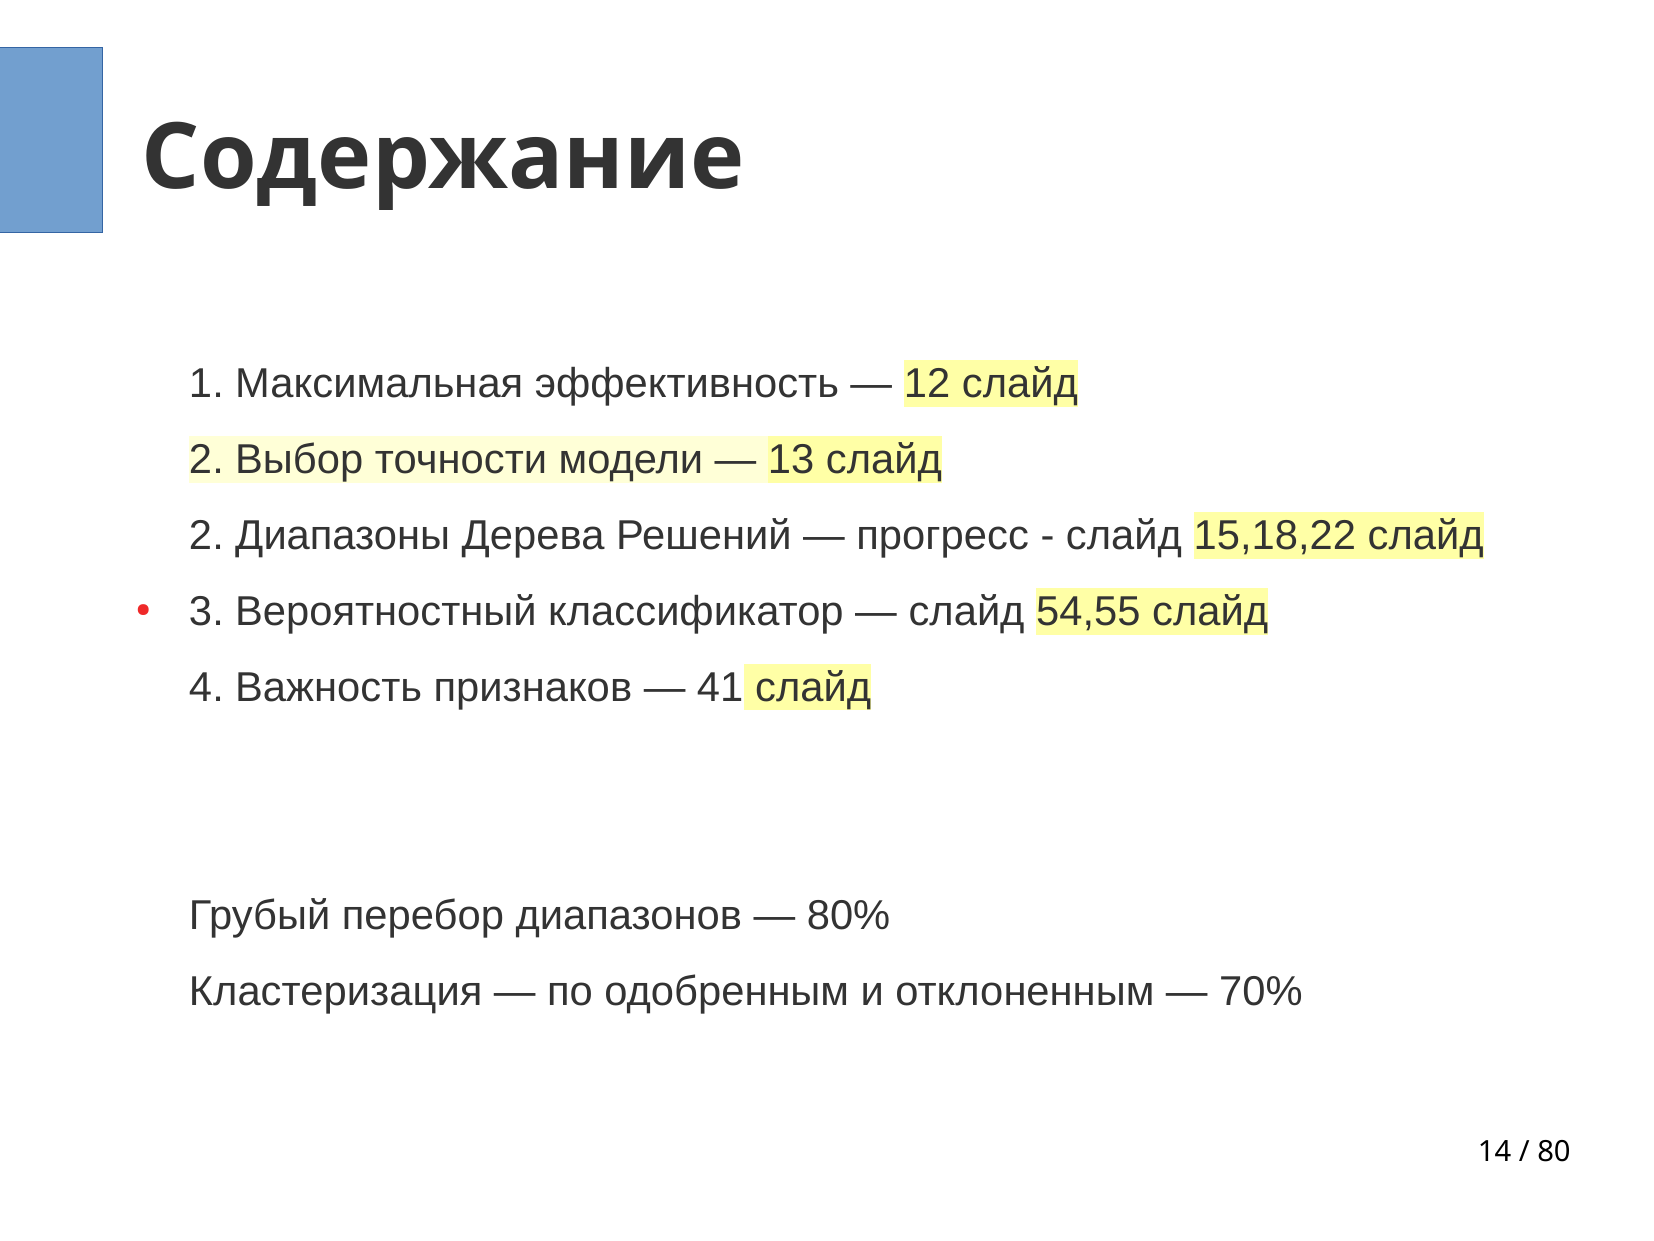

# Содержание
1. Максимальная эффективность — 12 слайд
2. Выбор точности модели — 13 слайд
2. Диапазоны Дерева Решений — прогресс - слайд 15,18,22 слайд
3. Вероятностный классификатор — слайд 54,55 слайд
4. Важность признаков — 41 слайд
Грубый перебор диапазонов — 80%
Кластеризация — по одобренным и отклоненным — 70%
14